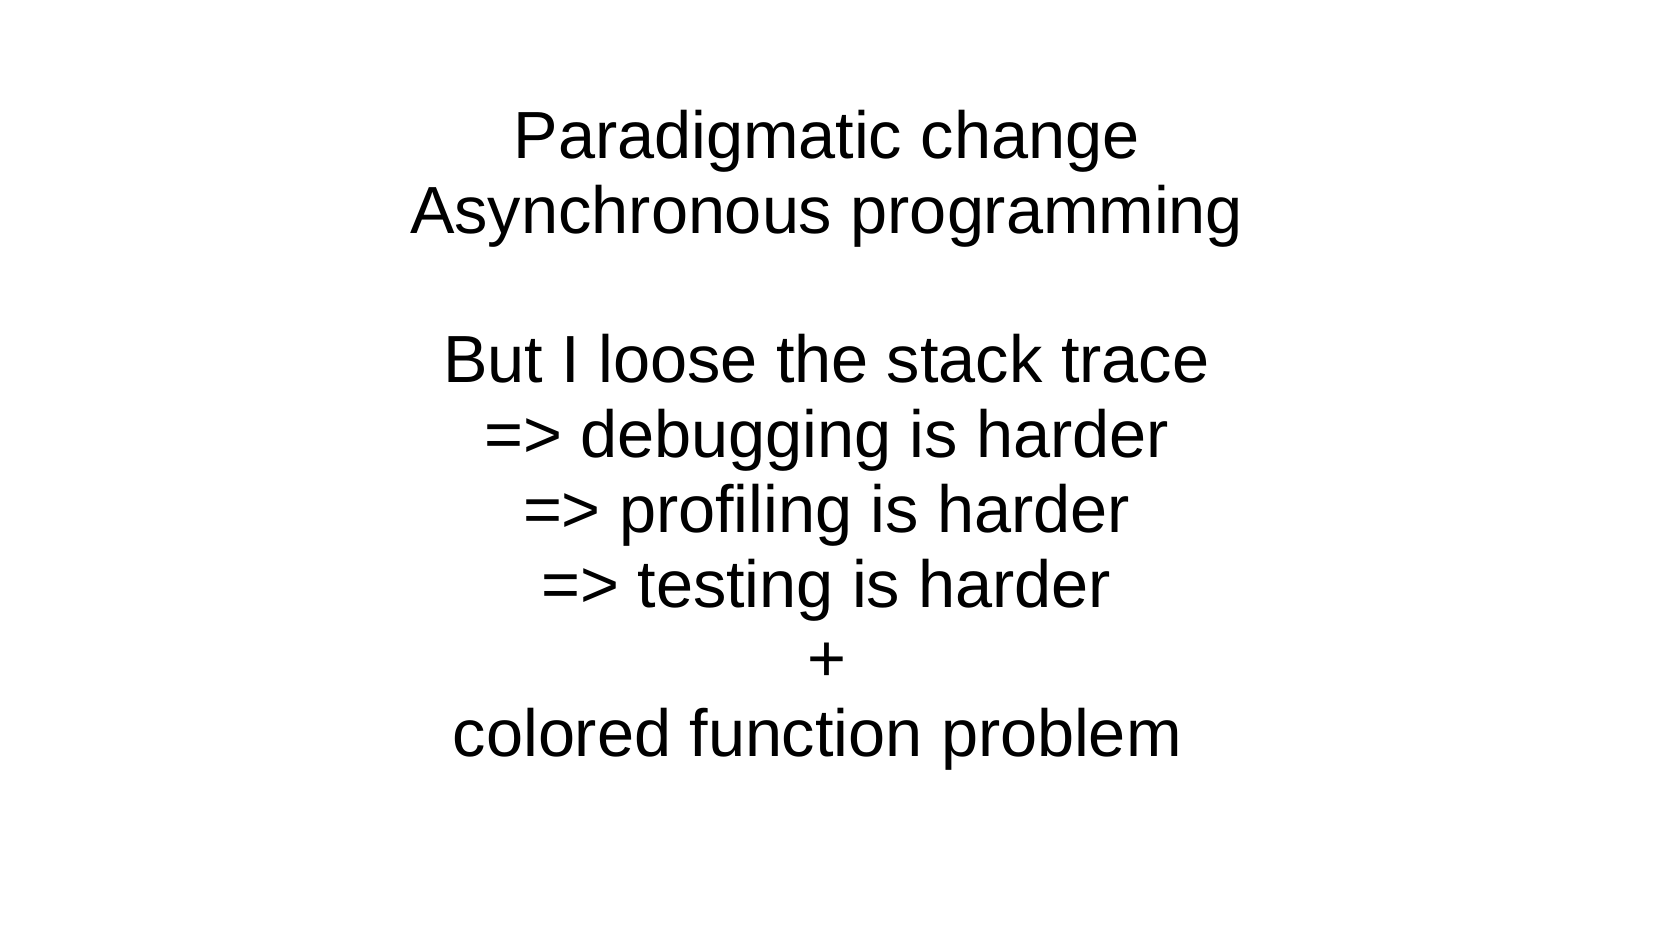

# Paradigmatic change Asynchronous programming
But I loose the stack trace
=> debugging is harder
=> profiling is harder
=> testing is harder
+
colored function problem